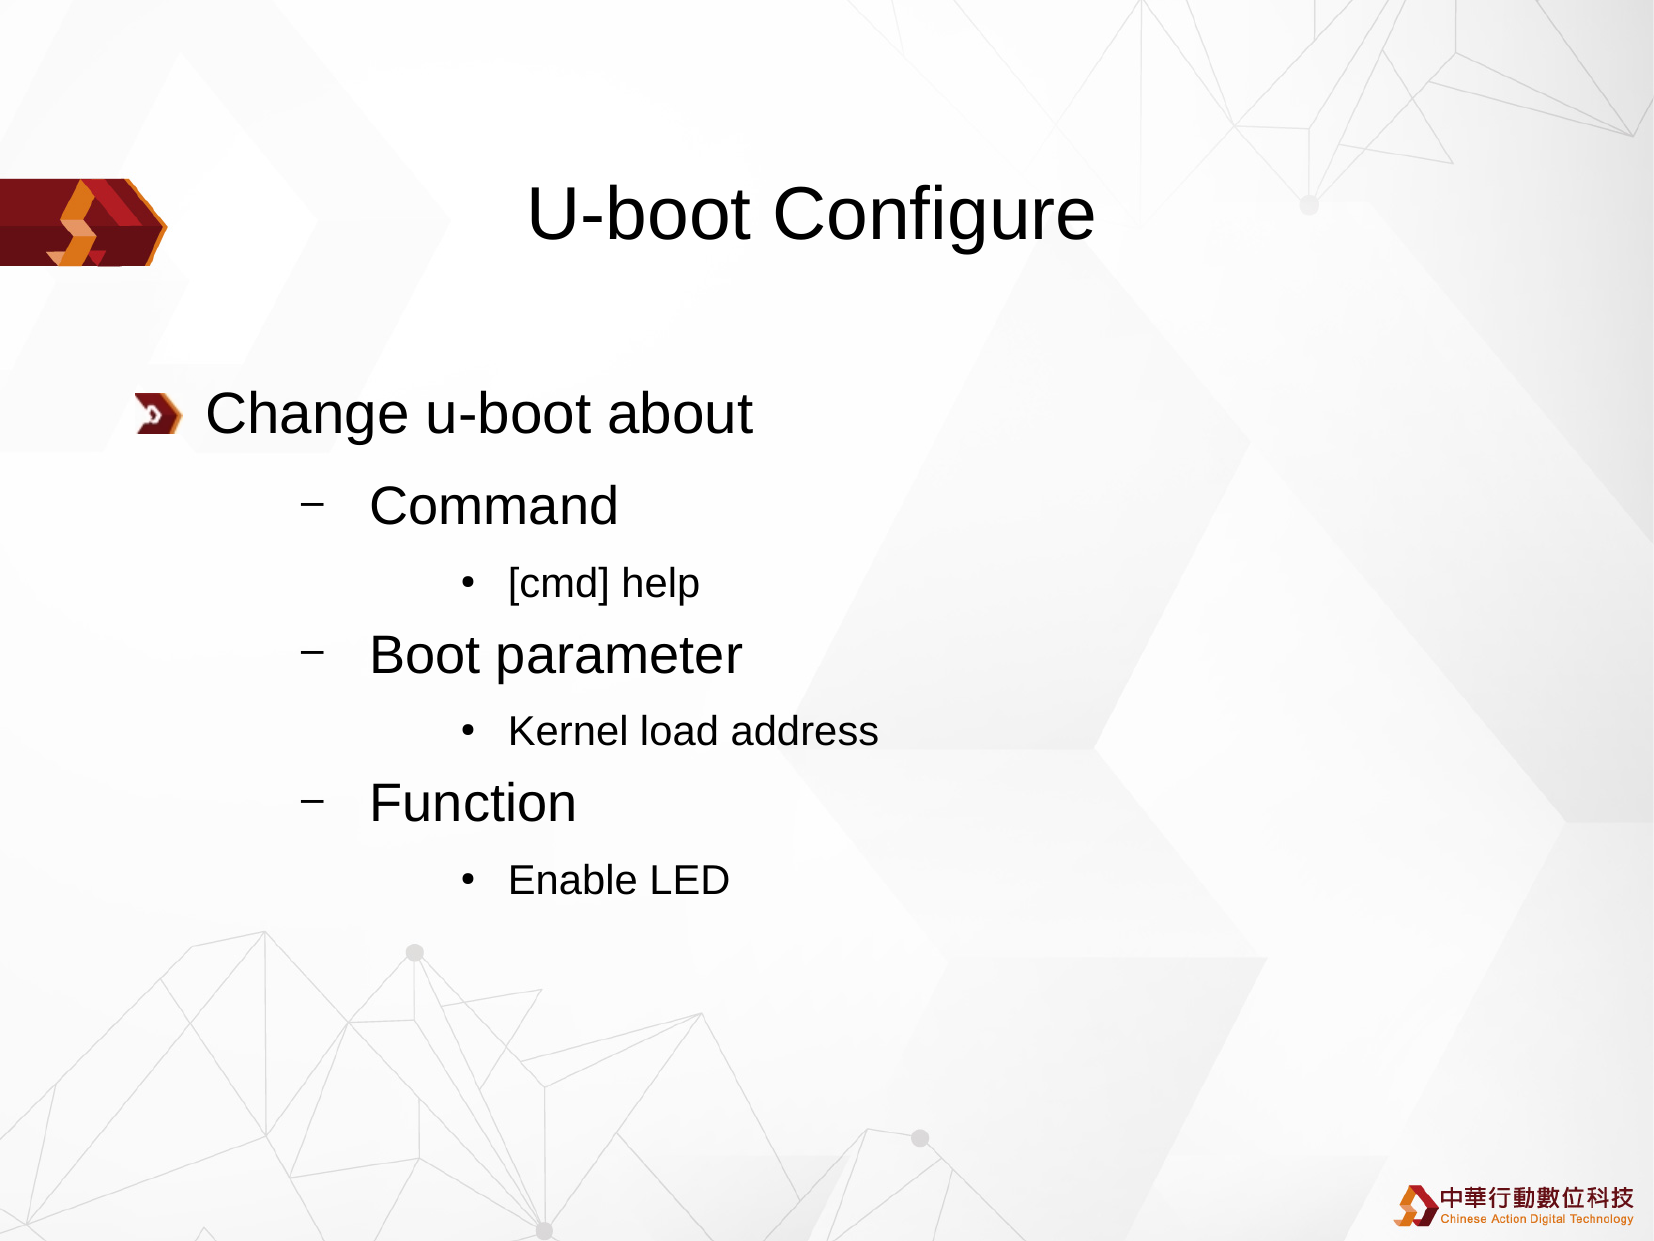

# U-boot Configure
 Change u-boot about
 Command
[cmd] help
 Boot parameter
Kernel load address
 Function
Enable LED